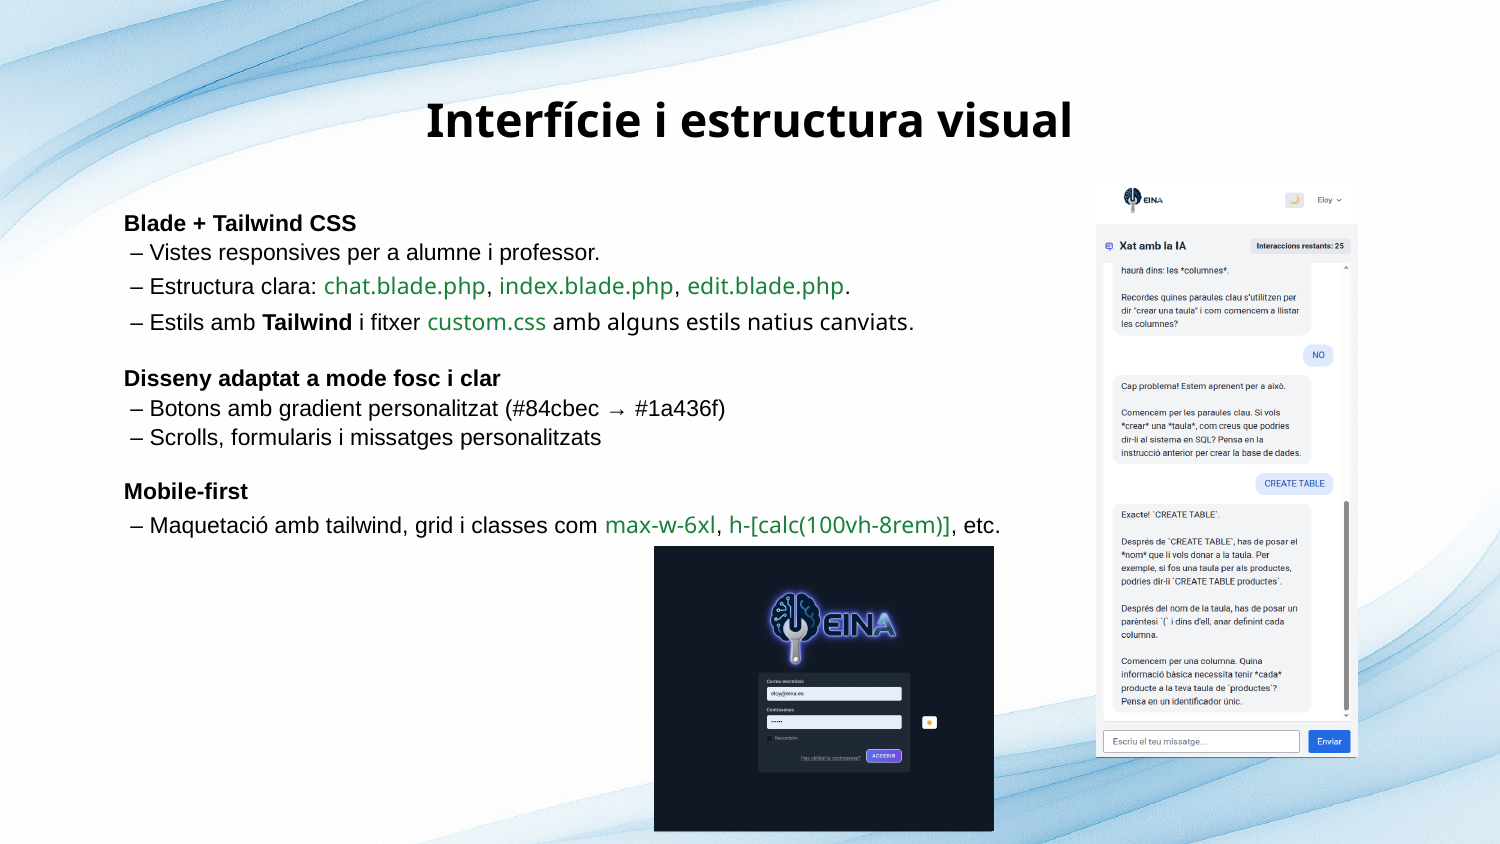

# Interfície i estructura visual
Blade + Tailwind CSS
 – Vistes responsives per a alumne i professor.
 – Estructura clara: chat.blade.php, index.blade.php, edit.blade.php.
 – Estils amb Tailwind i fitxer custom.css amb alguns estils natius canviats.
Disseny adaptat a mode fosc i clar
 – Botons amb gradient personalitzat (#84cbec → #1a436f)
 – Scrolls, formularis i missatges personalitzats
Mobile-first
 – Maquetació amb tailwind, grid i classes com max-w-6xl, h-[calc(100vh-8rem)], etc.